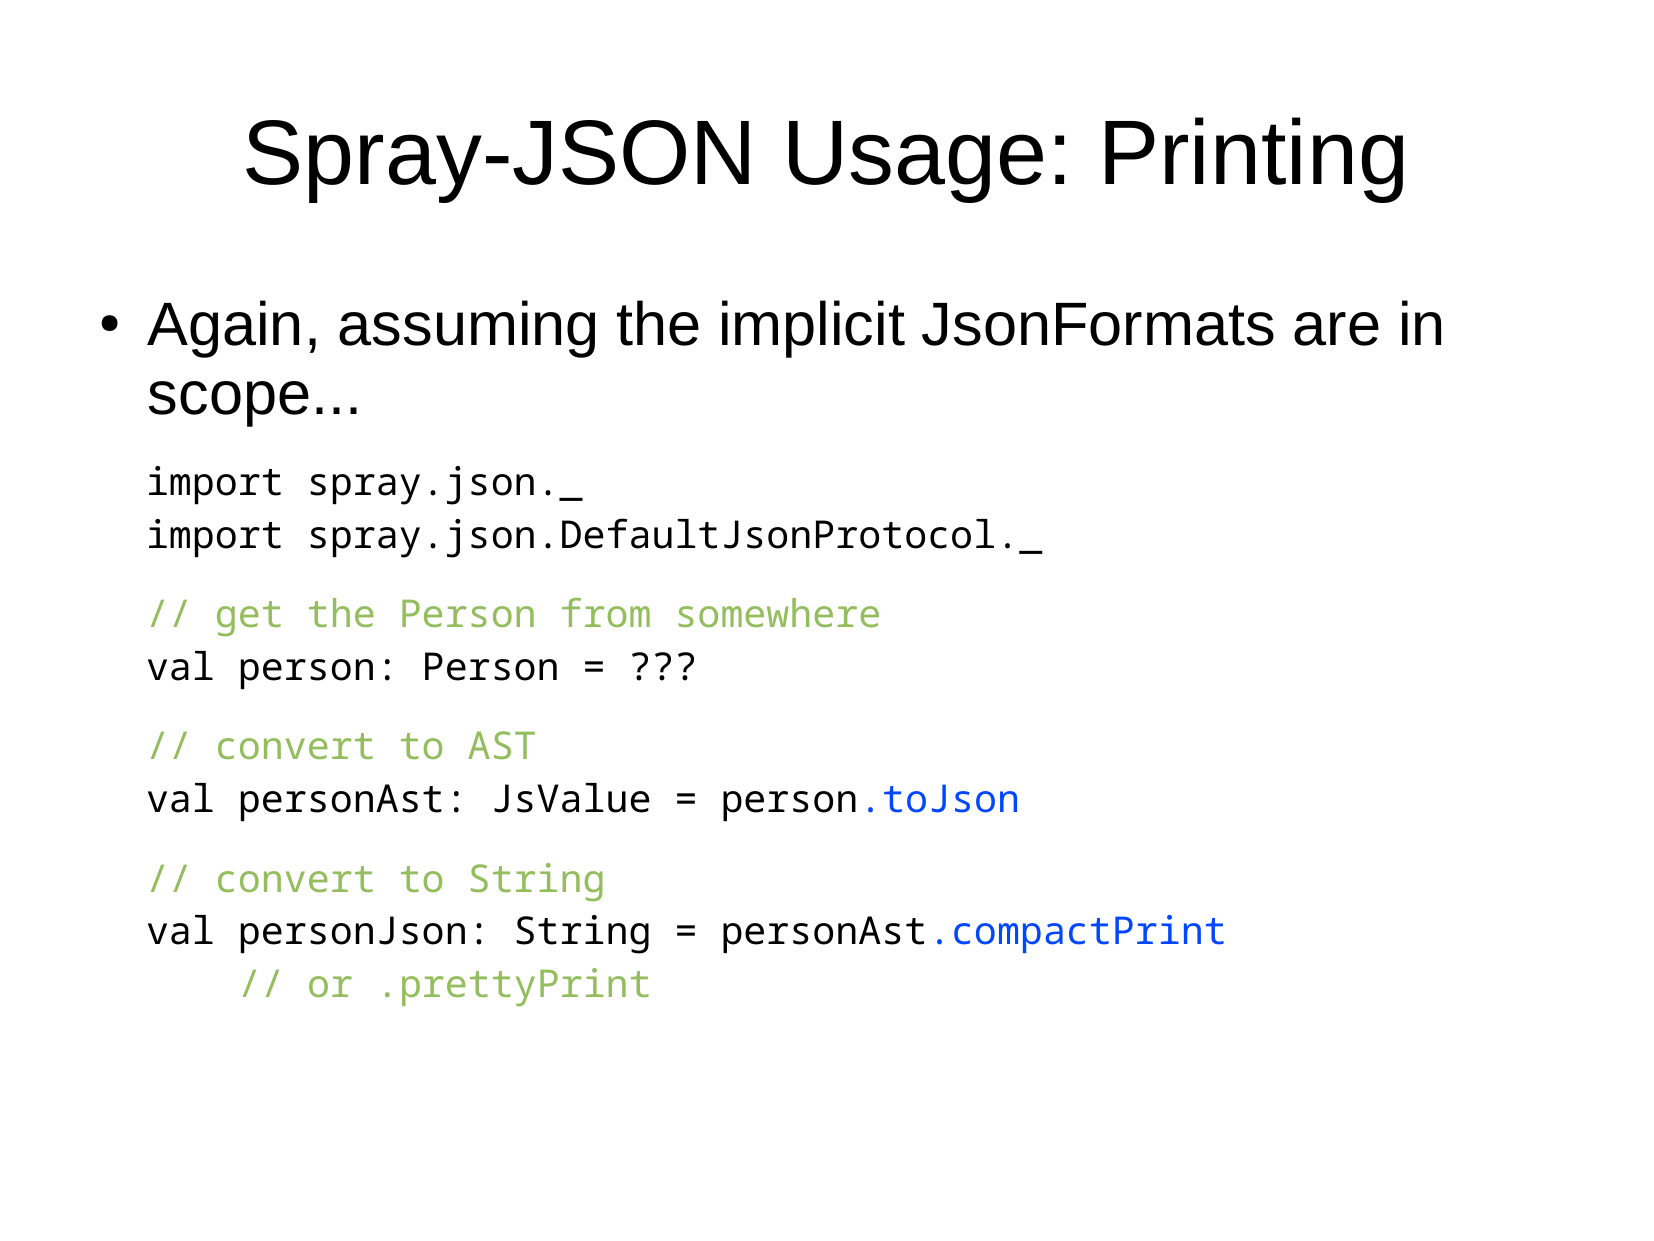

# Spray-JSON Usage: Printing
Again, assuming the implicit JsonFormats are in scope...
import spray.json._
import spray.json.DefaultJsonProtocol._
// get the Person from somewhere
val person: Person = ???
// convert to AST
val personAst: JsValue = person.toJson
// convert to String
val personJson: String = personAst.compactPrint
									 // or .prettyPrint